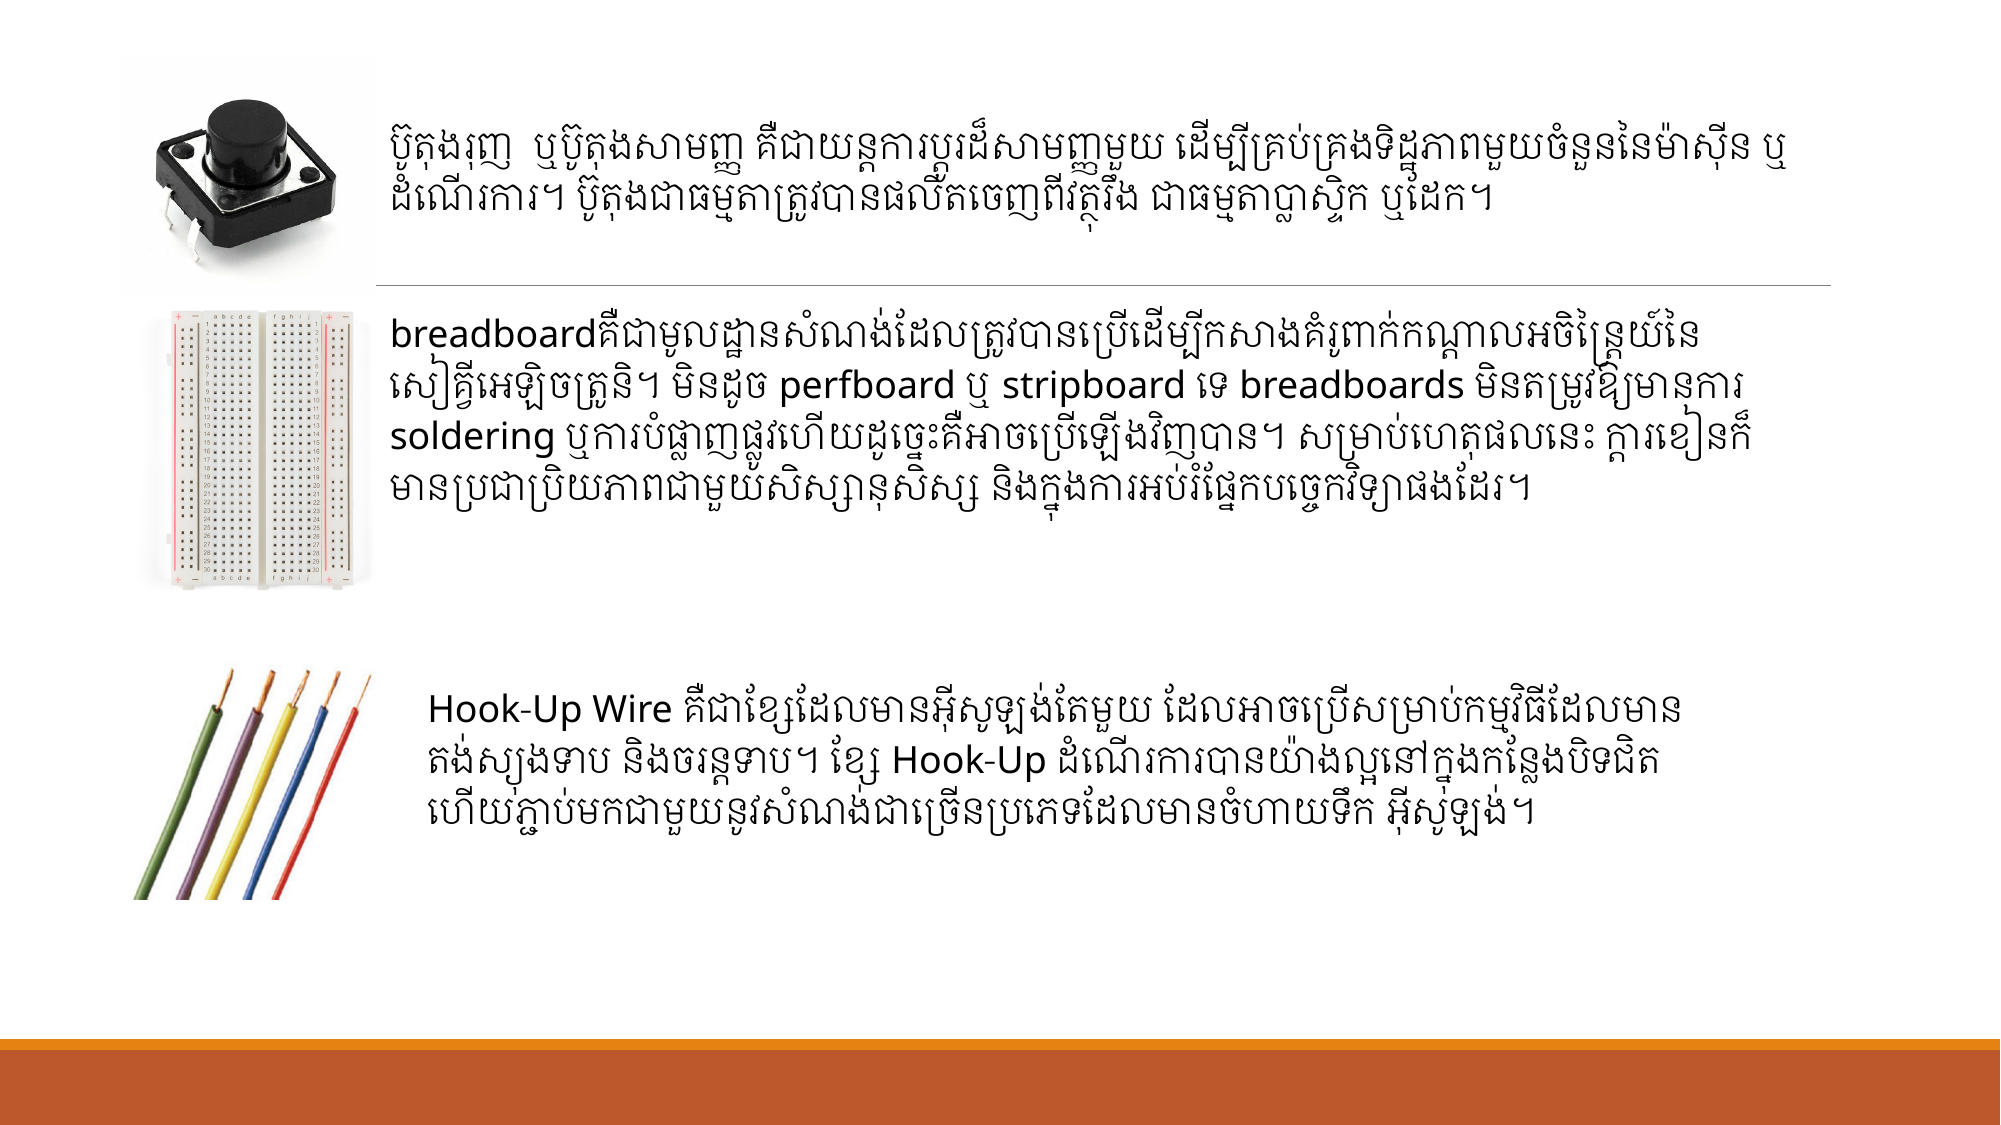

ប៊ូតុងរុញ ឬប៊ូតុងសាមញ្ញ គឺជាយន្តការប្តូរដ៏សាមញ្ញមួយ ដើម្បីគ្រប់គ្រងទិដ្ឋភាពមួយចំនួននៃម៉ាស៊ីន ឬដំណើរការ។ ប៊ូតុងជាធម្មតាត្រូវបានផលិតចេញពីវត្ថុរឹង ជាធម្មតាប្លាស្ទិក ឬដែក។
breadboardគឺជាមូលដ្ឋានសំណង់ដែលត្រូវបានប្រើដើម្បីកសាងគំរូពាក់កណ្តាលអចិន្រ្តៃយ៍នៃសៀគ្វីអេឡិចត្រូនិ។ មិនដូច perfboard ឬ stripboard ទេ breadboards មិនតម្រូវឱ្យមានការ soldering ឬការបំផ្លាញផ្លូវហើយដូច្នេះគឺអាចប្រើឡើងវិញបាន។ សម្រាប់ហេតុផលនេះ ក្តារខៀនក៏មានប្រជាប្រិយភាពជាមួយសិស្សានុសិស្ស និងក្នុងការអប់រំផ្នែកបច្ចេកវិទ្យាផងដែរ។
Hook-Up Wire គឺជាខ្សែដែលមានអ៊ីសូឡង់តែមួយ ដែលអាចប្រើសម្រាប់កម្មវិធីដែលមានតង់ស្យុងទាប និងចរន្តទាប។ ខ្សែ Hook-Up ដំណើរការបានយ៉ាងល្អនៅក្នុងកន្លែងបិទជិត ហើយភ្ជាប់មកជាមួយនូវសំណង់ជាច្រើនប្រភេទដែលមានចំហាយទឹក អ៊ីសូឡង់។